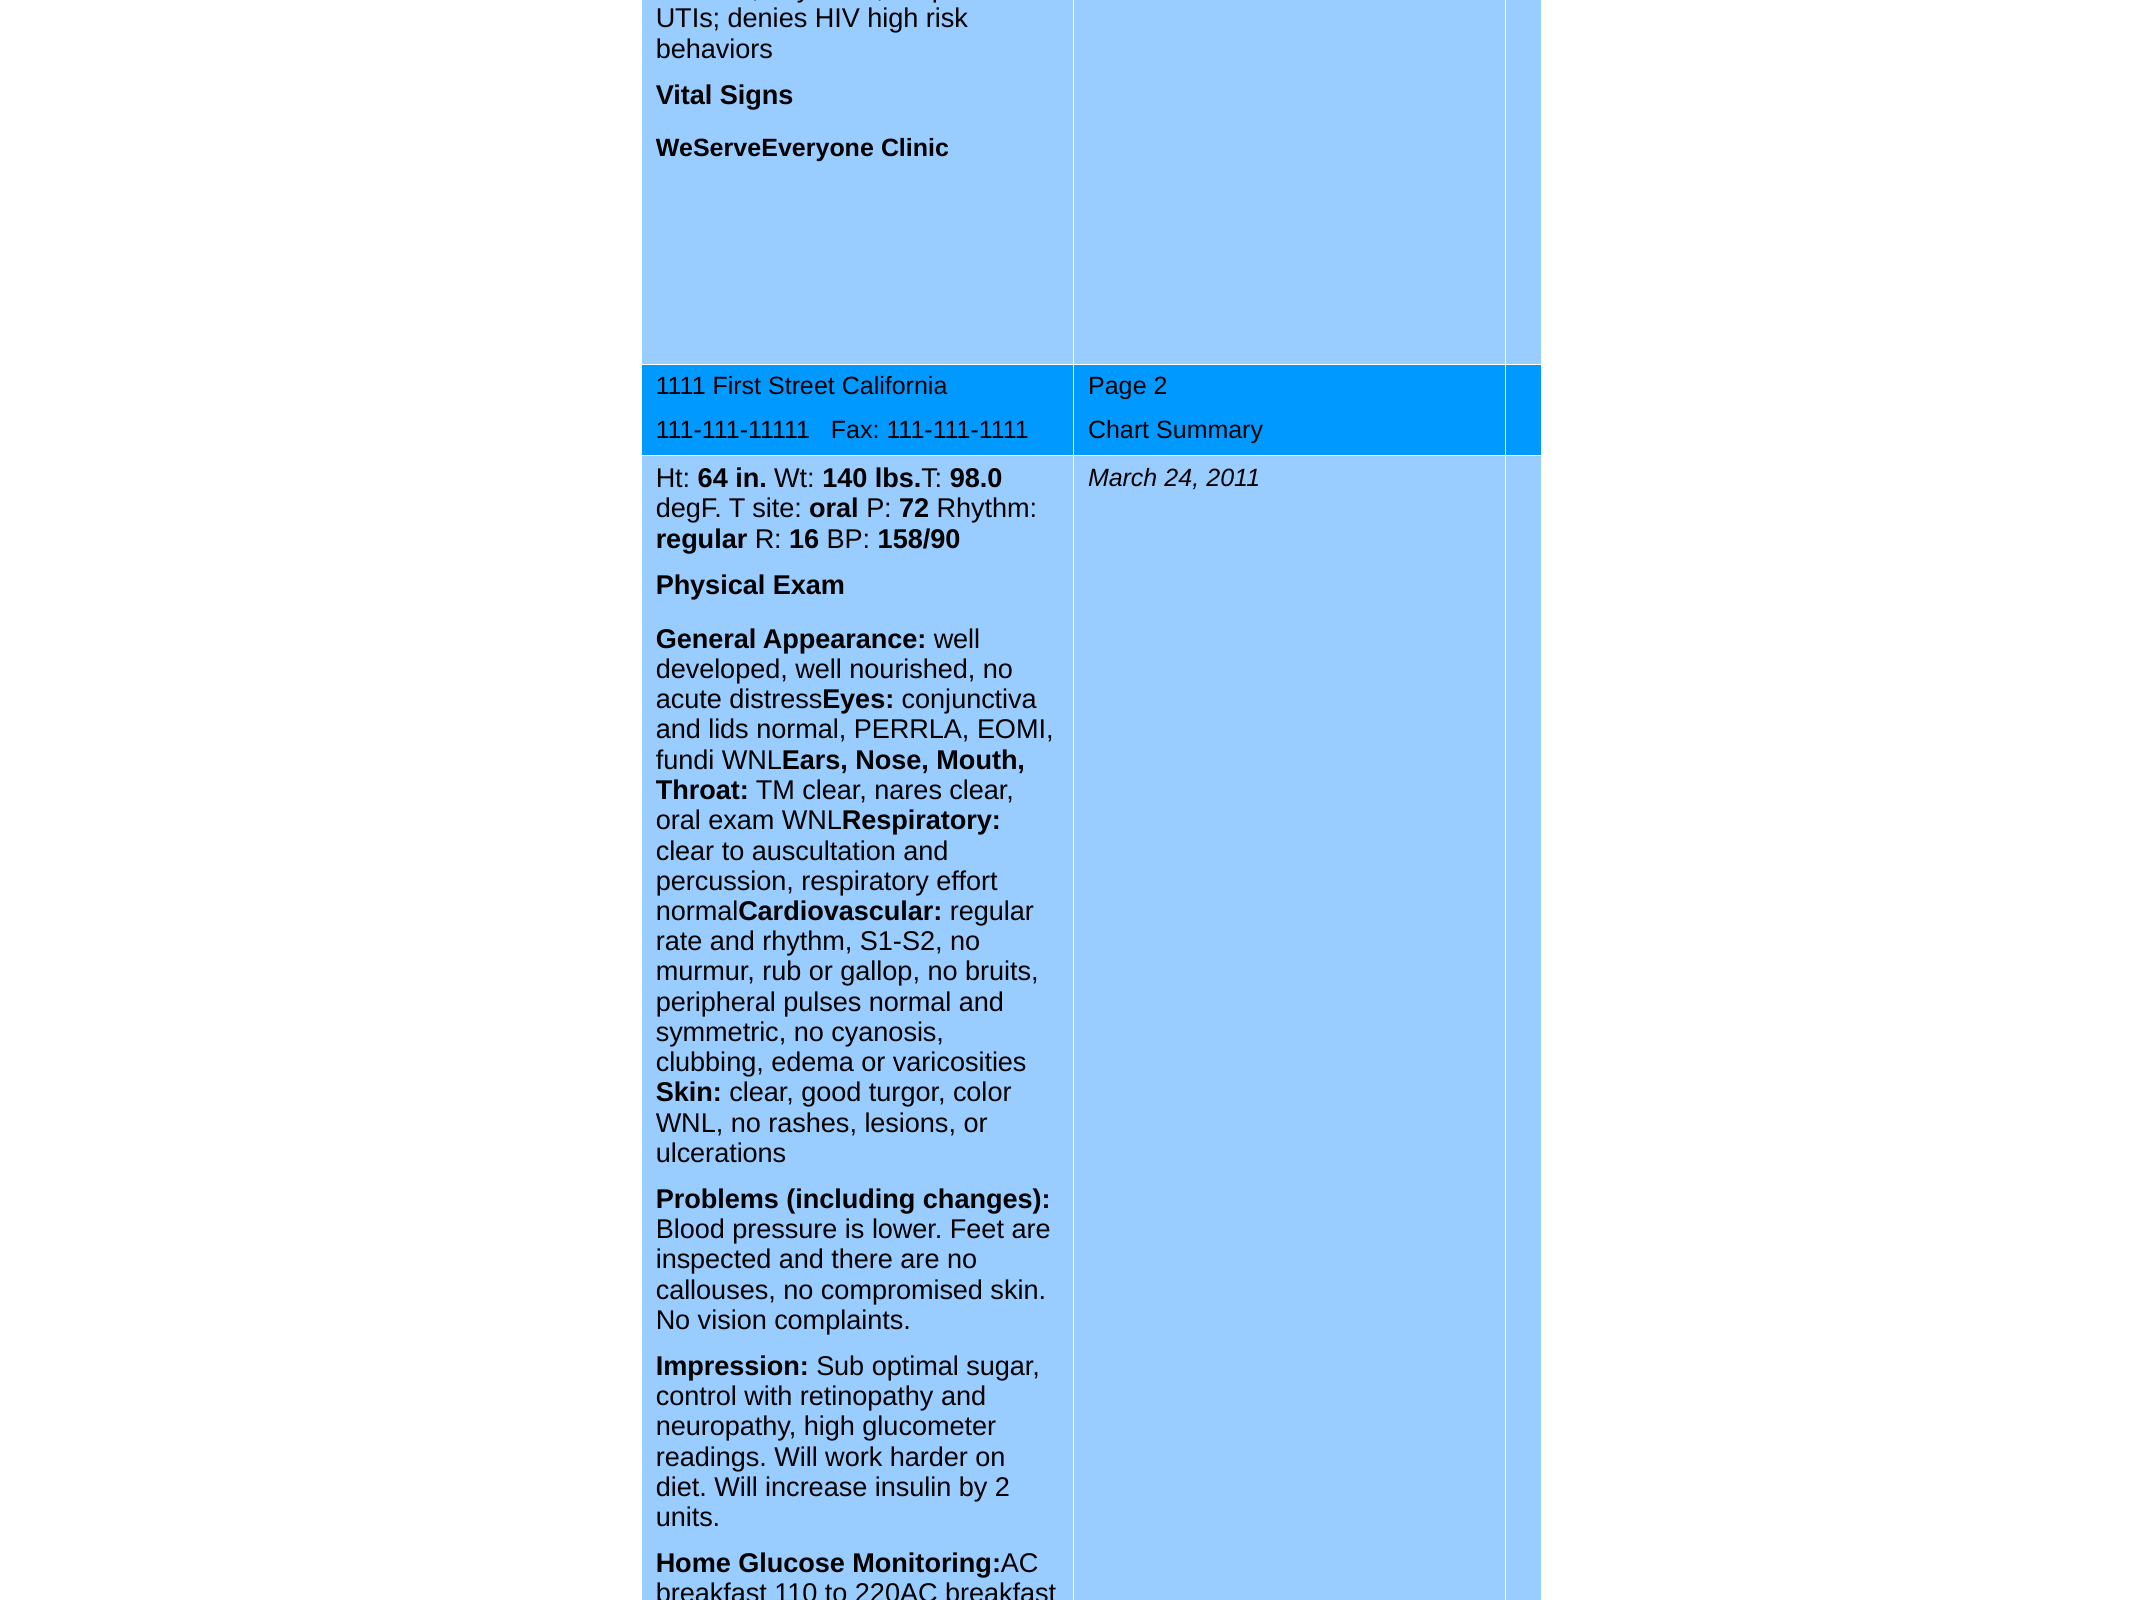

| WeServeEveryone Clinic | | |
| --- | --- | --- |
| 1111 First Street California 111-111-11111   Fax: 111-111-1111 | Chart Summary | |
| Monica Smith Home: 444-444-4444 Female  DOB: 04/04/1950 | 0000-44444 | Ins: Commercial 8927 |
| Patient Information Name: Monica Smith | Home Phone: 0904342323 | |
| Address: 4444 Olin Ave                 San Jose, California | Office Phone: | |
| Patient ID: 0000-44444 | Fax:+44-208-12-4434367 | |
| Birth Date: 04/04/1950 | Status: Active | |
| Gender: Female | Marital Status: Divorced | |
| Contact By: Phone | Race: Black | |
| Soc Sec No: 432-488-8315 | Language: English | |
| Resp Prov: Carl Savem | MRN: MR-111-1111 | |
| Referred by: | Emp. Status: Full-time | |
| Email:monicacarl@ymail.com | Sens Chart: No | |
| Home LOC:WeServeEveryone | External ID: MR-111-1111 | |
| Problems DIABETES MELLITUS (ICD-250.) HYPERTENSION, BENIGN ESSENTIAL (ICD-401.1) Medications PRINIVIL TABS 20 MG (LISINOPRIL) 1 po qd Last Refill: #30 x 2 : Carl Savem MD (08/27/2010) HUMULIN INJ 70/30 (INSULIN REG & ISOPHANE (HUMAN)) 20 units ac breakfast Last Refill: #600 u x 0 : Carl Savem MD (08/27/2010) Directives Allergies and Adverse Reactions (! = critical) Services Due FLU VAX, PNEUMOVAX, MICROALB URN 3/18/2011 - Office Visit: F/u Diabetes Provider: Carl Savem MD Location of Care: WeServeEveryone Clinic OFFICE VISIT History of Present Illness  Reason for visit: Routine follow up  Chief Complaint: No complaints History Diabetes Management  Hyperglycemic Symptoms  Polyuria: no Polydipsia: no Blurred vision: no Sympathomimetic Symptoms  Diaphoresis: no Agitation: no Tremor: no Palpitations: no Insomnia: no Neuroglycopenic Symptoms  Confusion: no Lethargy: no Somnolence: no Amnesia: no Stupor: no Seizures: no Review of Systems General: denies fatigue, malaise, fever, weight loss Eyes: denies blurring, diplopia, irritation, discharge Ear/Nose/Throat: denies ear pain or discharge, nasal obstruction or discharge, sore throat Cardiovascular: denies chest pain, palpitations, paroxysmal nocturnal dyspnea, orthopnea, edema Respiratory: denies coughing, wheezing, dyspnea, hemoptysis Gastrointestinal: denies abdominal pain, dysphagia, nausea, vomiting, diarrhea, constipation Genitourinary: denies hematuria, frequency, urgency, dysuria, discharge, impotence, incontinence Musculoskeletal: denies back pain, joint swelling, joint stiffness, joint pain Skin: denies rashes, itching, lumps, sores, lesions, color change Neurologic: denies syncope, seizures, transient paralysis, weakness, paresthesias Psychiatric: denies depression, anxiety, mental disturbance, difficulty sleeping, suicidal ideation, hallucinations, paranoia Endocrine: denies polyuria, polydipsia, polyphagia, weight change, heat or cold intolerance Heme/Lymphatic: denies easy or excessive bruising, history of blood transfusions, anemia, bleeding disorders, adenopathy, chills, sweats Allergic/Immunologic: denies urticaria, hay fever, frequent UTIs; denies HIV high risk behaviors Vital Signs WeServeEveryone Clinic | March 24, 2011 | |
| 1111 First Street California 111-111-11111   Fax: 111-111-1111 | Page 2 Chart Summary | |
| Ht: 64 in. Wt: 140 lbs.T: 98.0 degF. T site: oral P: 72 Rhythm: regular R: 16 BP: 158/90 Physical Exam General Appearance: well developed, well nourished, no acute distress Eyes: conjunctiva and lids normal, PERRLA, EOMI, fundi WNL Ears, Nose, Mouth, Throat: TM clear, nares clear, oral exam WNL Respiratory: clear to auscultation and percussion, respiratory effort normal Cardiovascular: regular rate and rhythm, S1-S2, no murmur, rub or gallop, no bruits, peripheral pulses normal and symmetric, no cyanosis, clubbing, edema or varicosities Skin: clear, good turgor, color WNL, no rashes, lesions, or ulcerations Problems (including changes): Blood pressure is lower. Feet are inspected and there are no callouses, no compromised skin. No vision complaints. Impression: Sub optimal sugar, control with retinopathy and neuropathy, high glucometer readings. Will work harder on diet. Will increase insulin by 2 units. Home Glucose Monitoring: AC breakfast 110 to 220 AC breakfast mean 142 AC dinner 100 to 250 AC dinner mean 120 Plan Medications: HUMULIN INJ 70/30 20 u ac breakfast PRINIVIL TABS 20 MG 1 qd Treatment: Will have annual foot exam at next visit. Orders: UA Metabolic Panel Education/Counseling (time): 5 minutes Coordination of Care (time): 20 minutes Follow-up/Return Visit: 3 months Disposition: return to clinic WeServeEveryone Clinic | March 24, 2011 | |
| 1111 First Street California 111-111-11111   Fax: 111-111-1111 | Page 2 Chart Summary | |
| 03/18/2011 - Lab Report: Metabolic Panel Provider: Carl Savem MD Tests: (1) Metabolic Panel(ML-03CHEM) ALK PHOS | 72 | 35-100 |
| BG  RANDOM | 125  mg/dl | 70-125 |
| BUN | 16  mg/dl | 7-25 |
| CALCIUM | 9.6  mg/dl | 8.2-10.2 |
| CHLORIDE | 101  mmol/l | 96-109 |
| CO2 | 27  mmol/l | 23-29 |
| CREATININE | 0.7  mg/dl | 0.6-1.2 |
| PO4 | 2.9  mg/dl | 2.5-4.5 |
| POTASSIUM | 4.5  mmol/l | 3.5-5.3 |
| SGOT  (AST) | 31  U/L | 0-40 |
| BILI  TOTAL | 0.7  mg/dl | 0.0-1.3 |
| URIC  ACID | 4.8  mg/dl | 3.4-7.0 |
| LDH,  TOTAL | 136  IU/L | 0-200 |
| SODIUM | 135  mmol/l | 135-145 |
| (2) HbA1c Test HbA1c level 6.0% (3) Lipid Profile Cholesterol, Total   210 mg/dl Triglycerides           236 mg/dl HDL Cholesterol    36 LDL Cholesterol     107  WeServeEveryone Clinic | March 24, 2011 | |
| 1111 First Street California 111-111-11111   Fax: 111-111-1111 | Page 2 Chart Summary | |
| Female  DOB: 04/04/1950                      0000-44444                          Ins: Commercial xxxxx | Date 03/18/2011 | |
| HEIGHT (in) | 64 | |
| WEIGHT (lb) | 140 | |
| TEMPERATURE (deg F) | 98 | |
| TEMP SITE | oral | |
| PULSE RATE (/min) | 72 | |
| PULSE RHYTHM | | |
| RESP RATE (/min) | 16 | |
| BP SYSTOLIC (mm Hg) | 158 | |
| BP DIASTOLIC (mm Hg) | 90 | |
| CHOLESTEROL (mg/dL) | | |
| HDL (mg/dL) | | |
| LDL (mg/dL) | | |
| BG RANDOM (mg/dL) | 125 | |
| CXR | | |
| EKG | | |
| PAP SMEAR | | |
| BREAST EXAM | | |
| MAMMOGRAM | | |
| HEMOCCULT | neg | |
| FLU VAX | | |
| PNEUMOVAX | | |
| TD BOOSTER | 0.5 ml g | |
| Foot Exam | | |
| Eye Exam | Complete | |